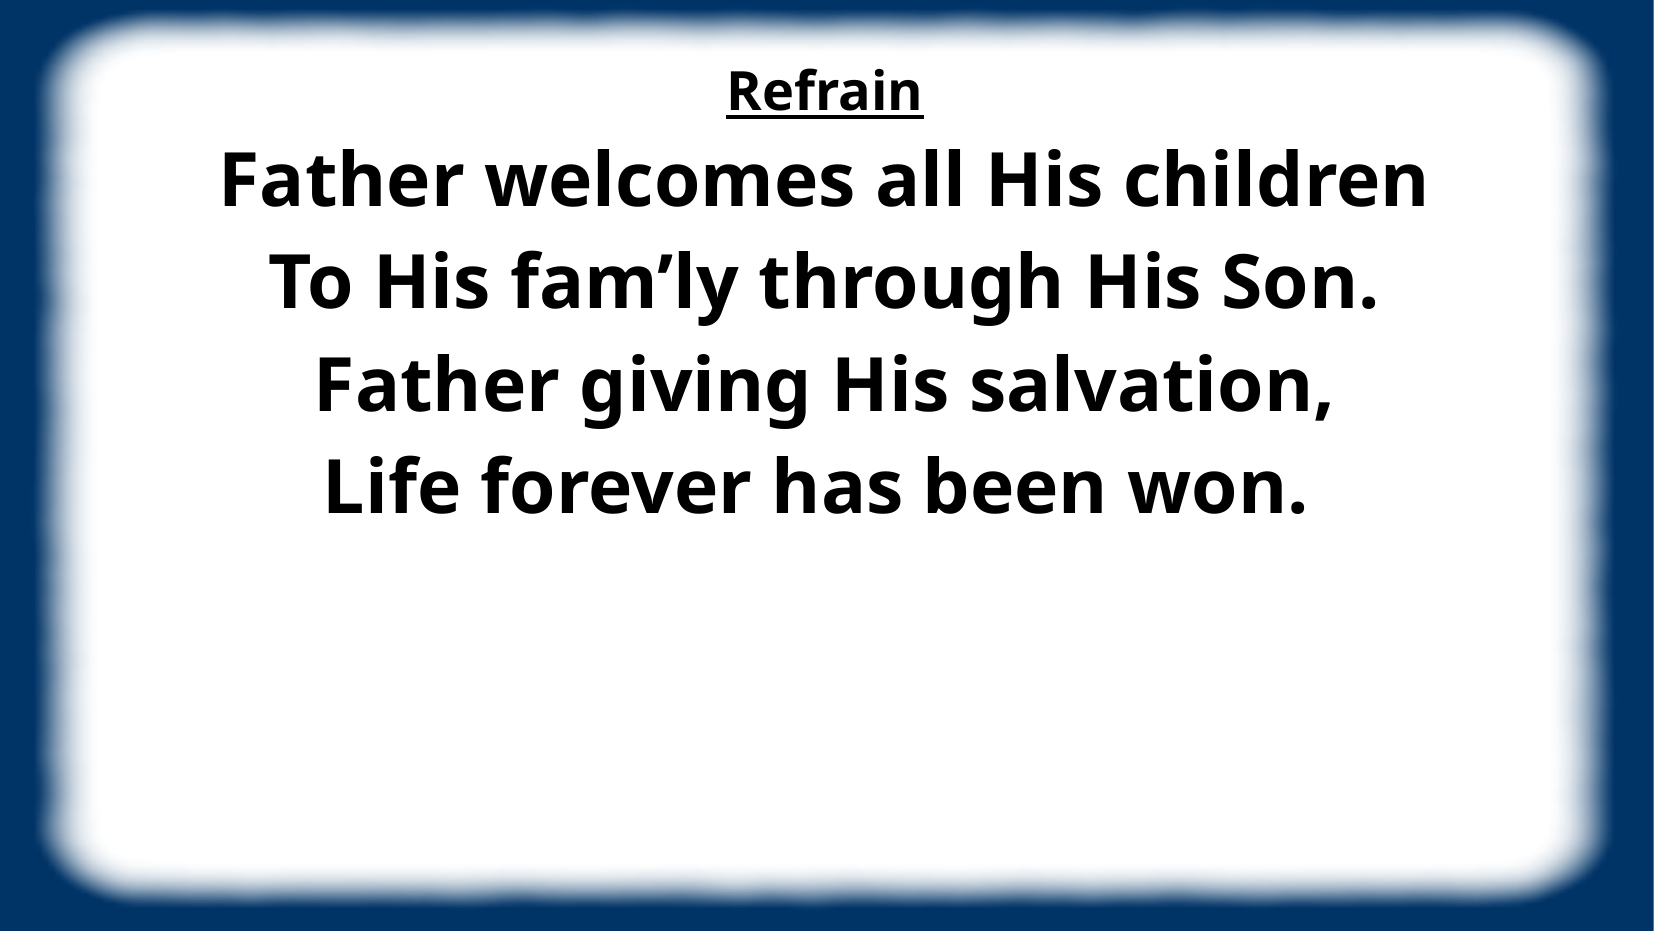

Refrain
Father welcomes all His children
To His fam’ly through His Son.
Father giving His salvation,
Life forever has been won.